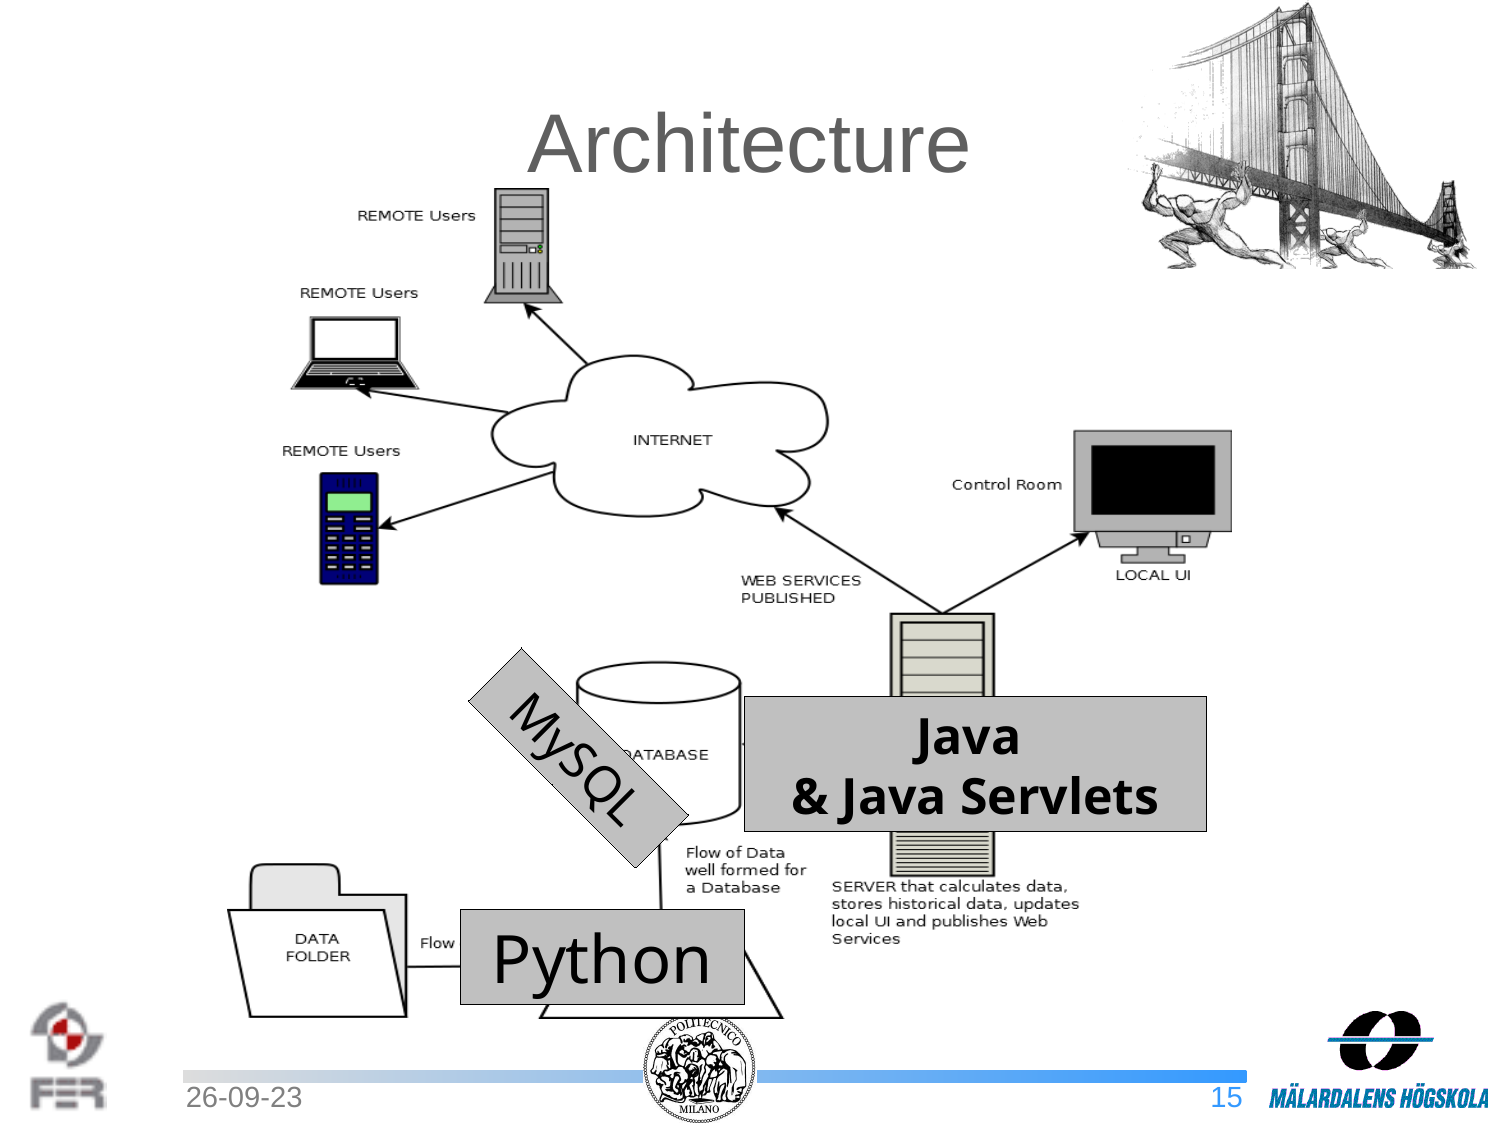

# Architecture
Java
& Java Servlets
MySQL
Python
26-08-21